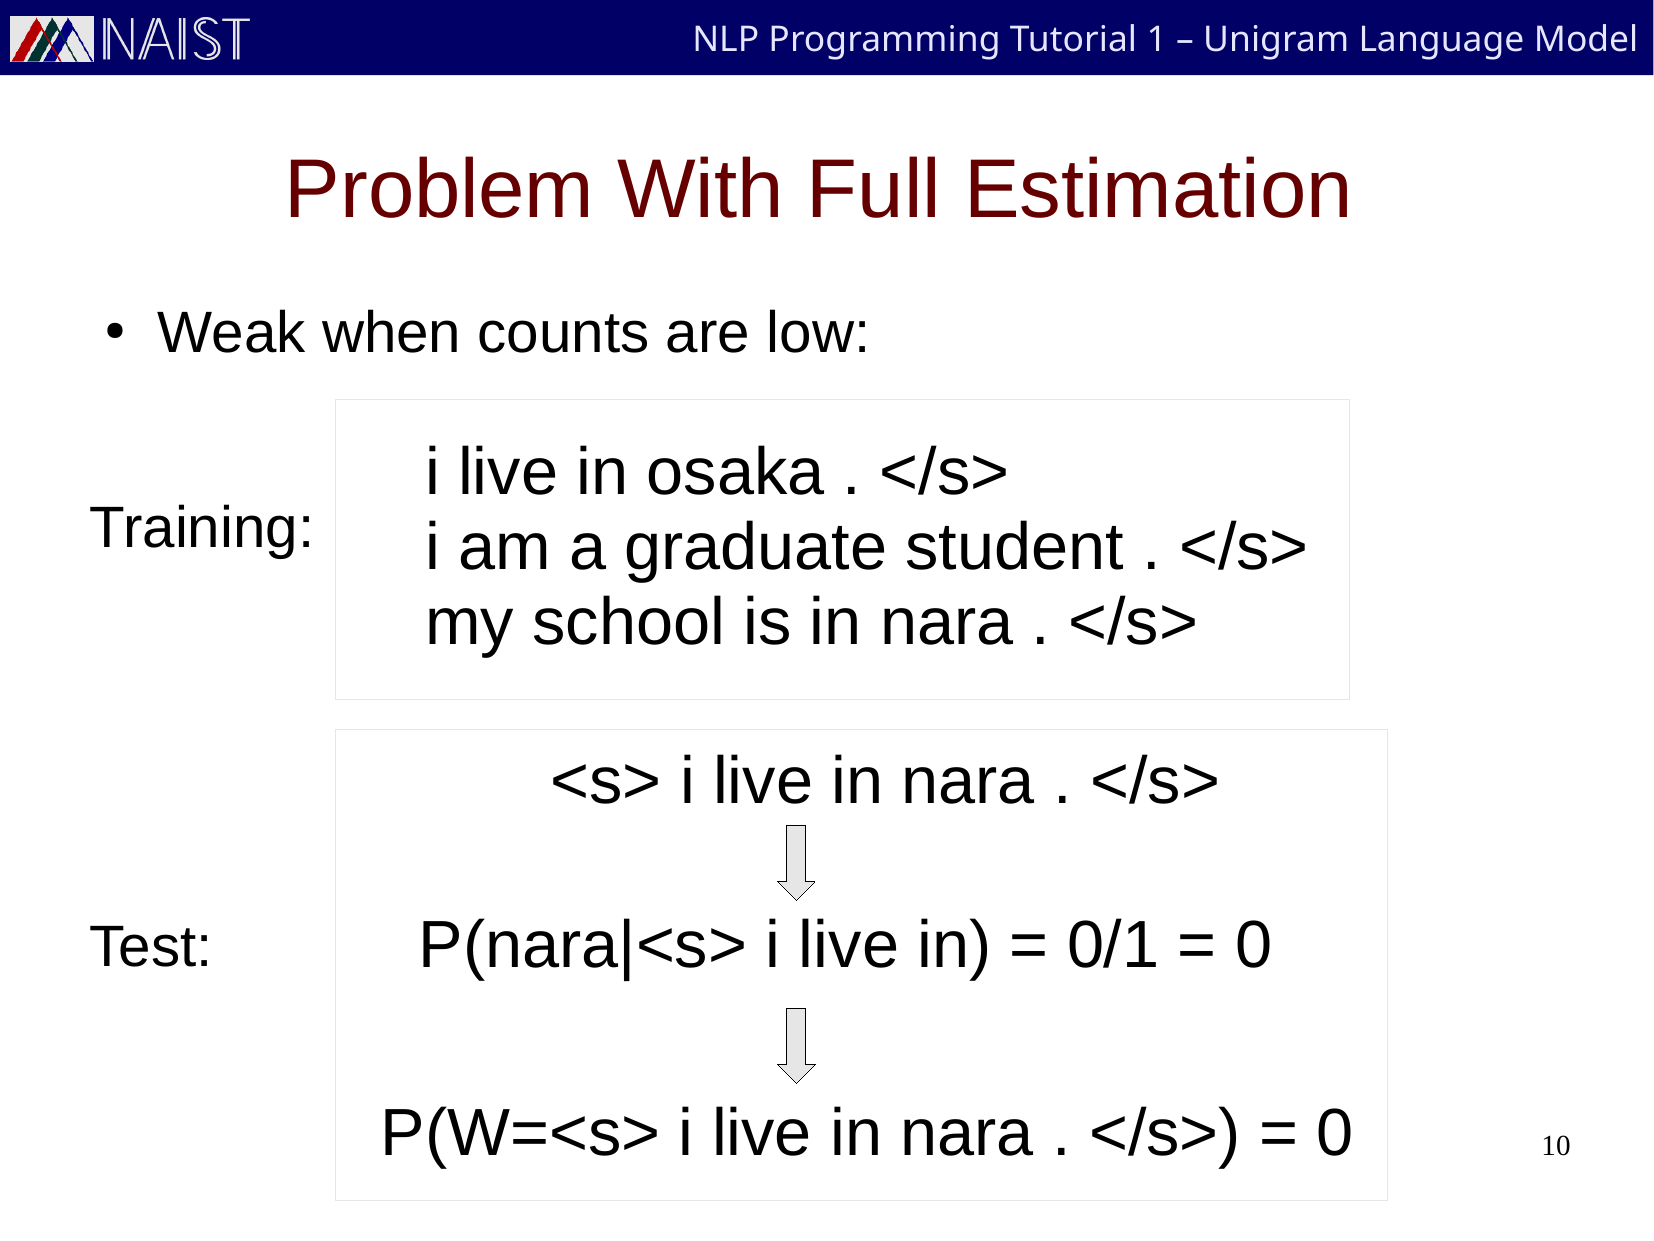

# Problem With Full Estimation
Weak when counts are low:
i live in osaka . </s>
i am a graduate student . </s>
my school is in nara . </s>
Training:
<s> i live in nara . </s>
P(nara|<s> i live in) = 0/1 = 0
Test:
P(W=<s> i live in nara . </s>) = 0
10